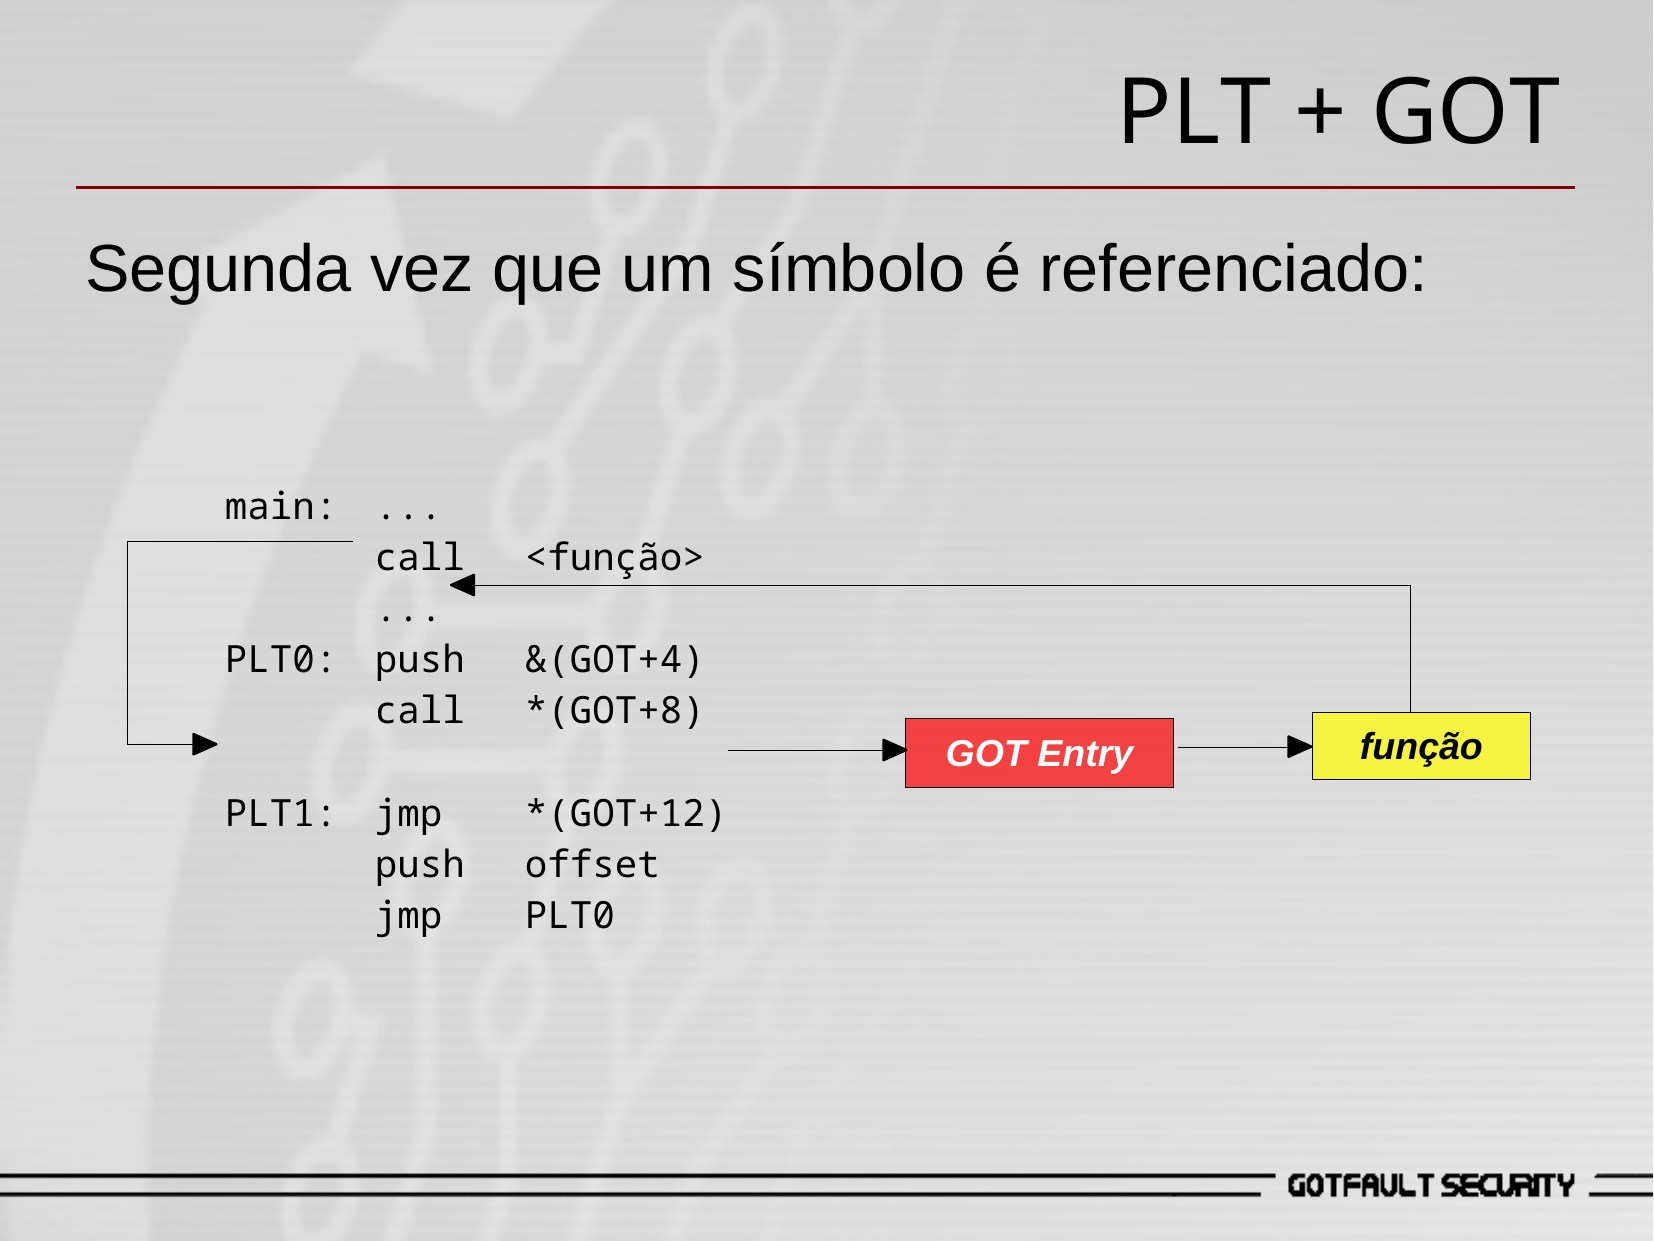

PLT + GOT
Segunda vez que um símbolo é referenciado:
main:	...
		call	<função>
		...
PLT0:	push	&(GOT+4)
		call	*(GOT+8)
PLT1:	jmp		*(GOT+12)
		push	offset
		jmp		PLT0
função
GOT Entry